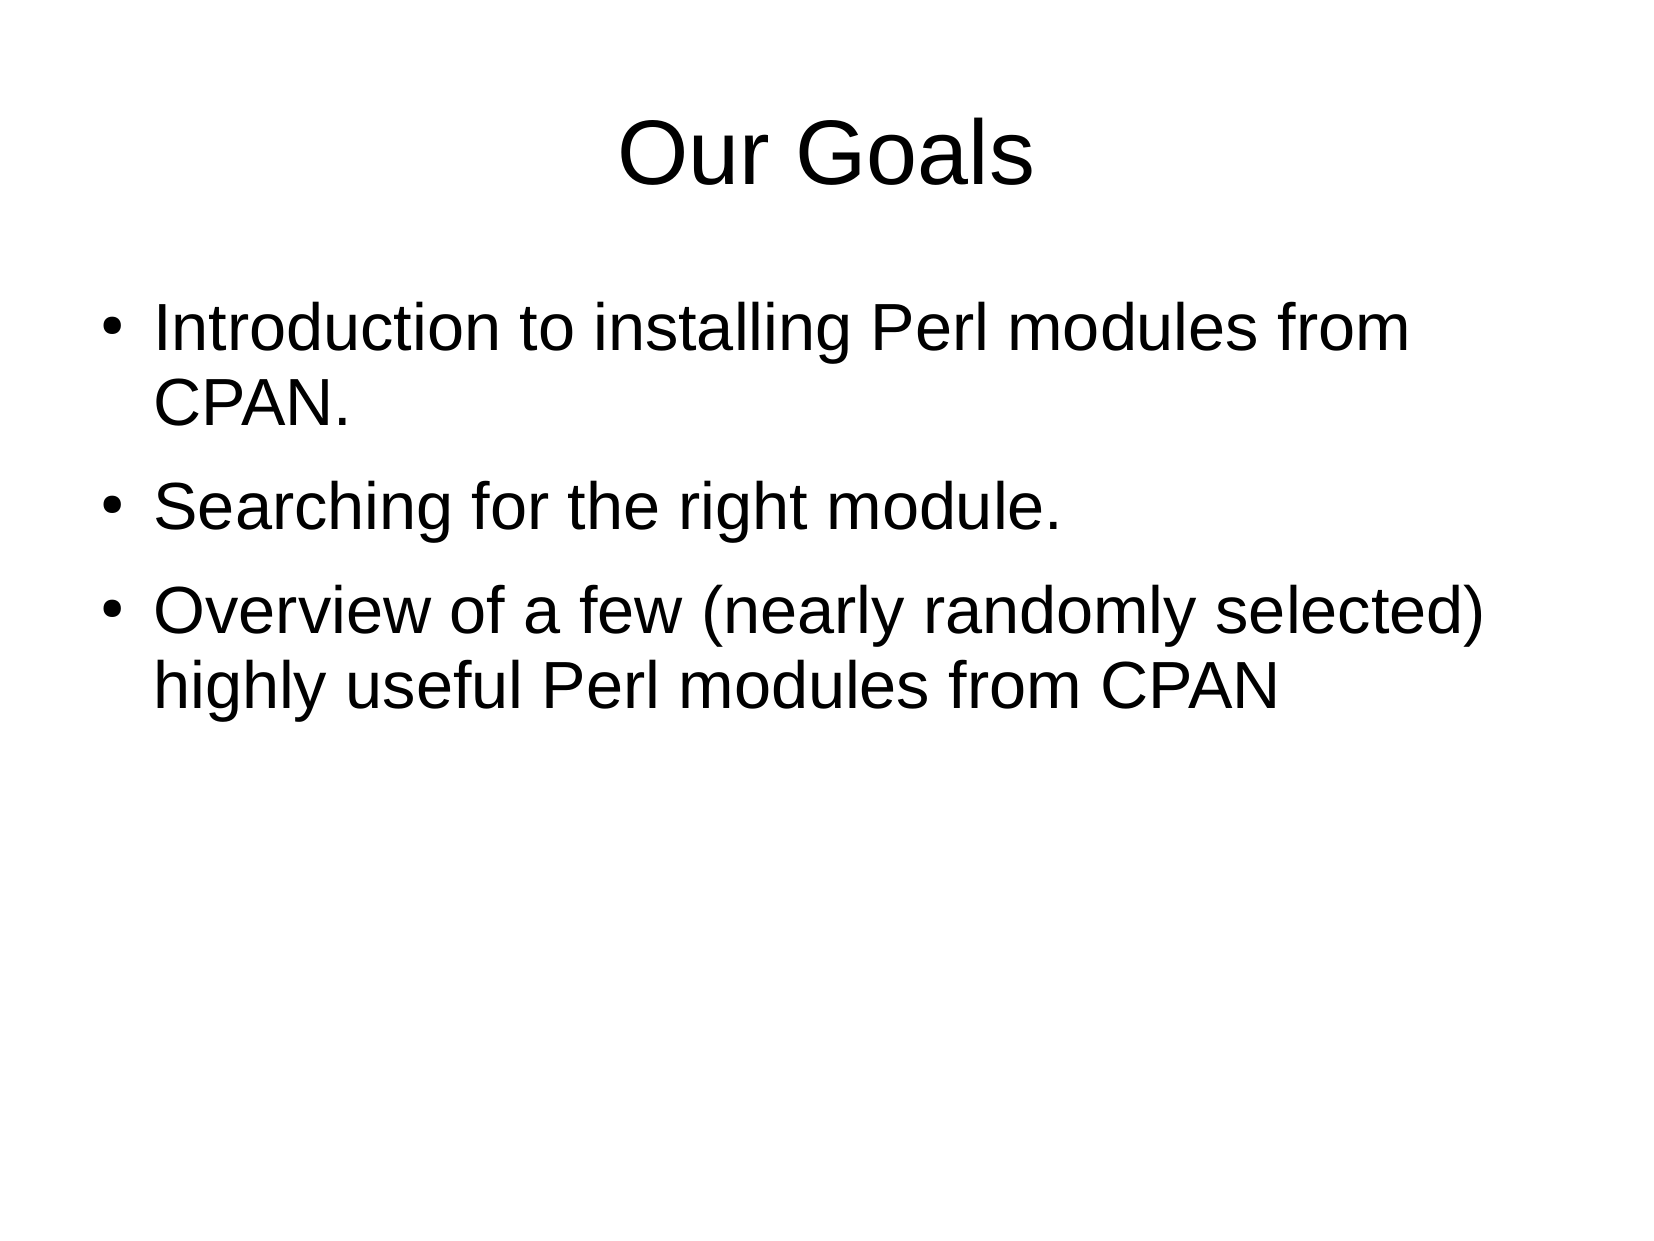

# Our Goals
Introduction to installing Perl modules from CPAN.
Searching for the right module.
Overview of a few (nearly randomly selected) highly useful Perl modules from CPAN